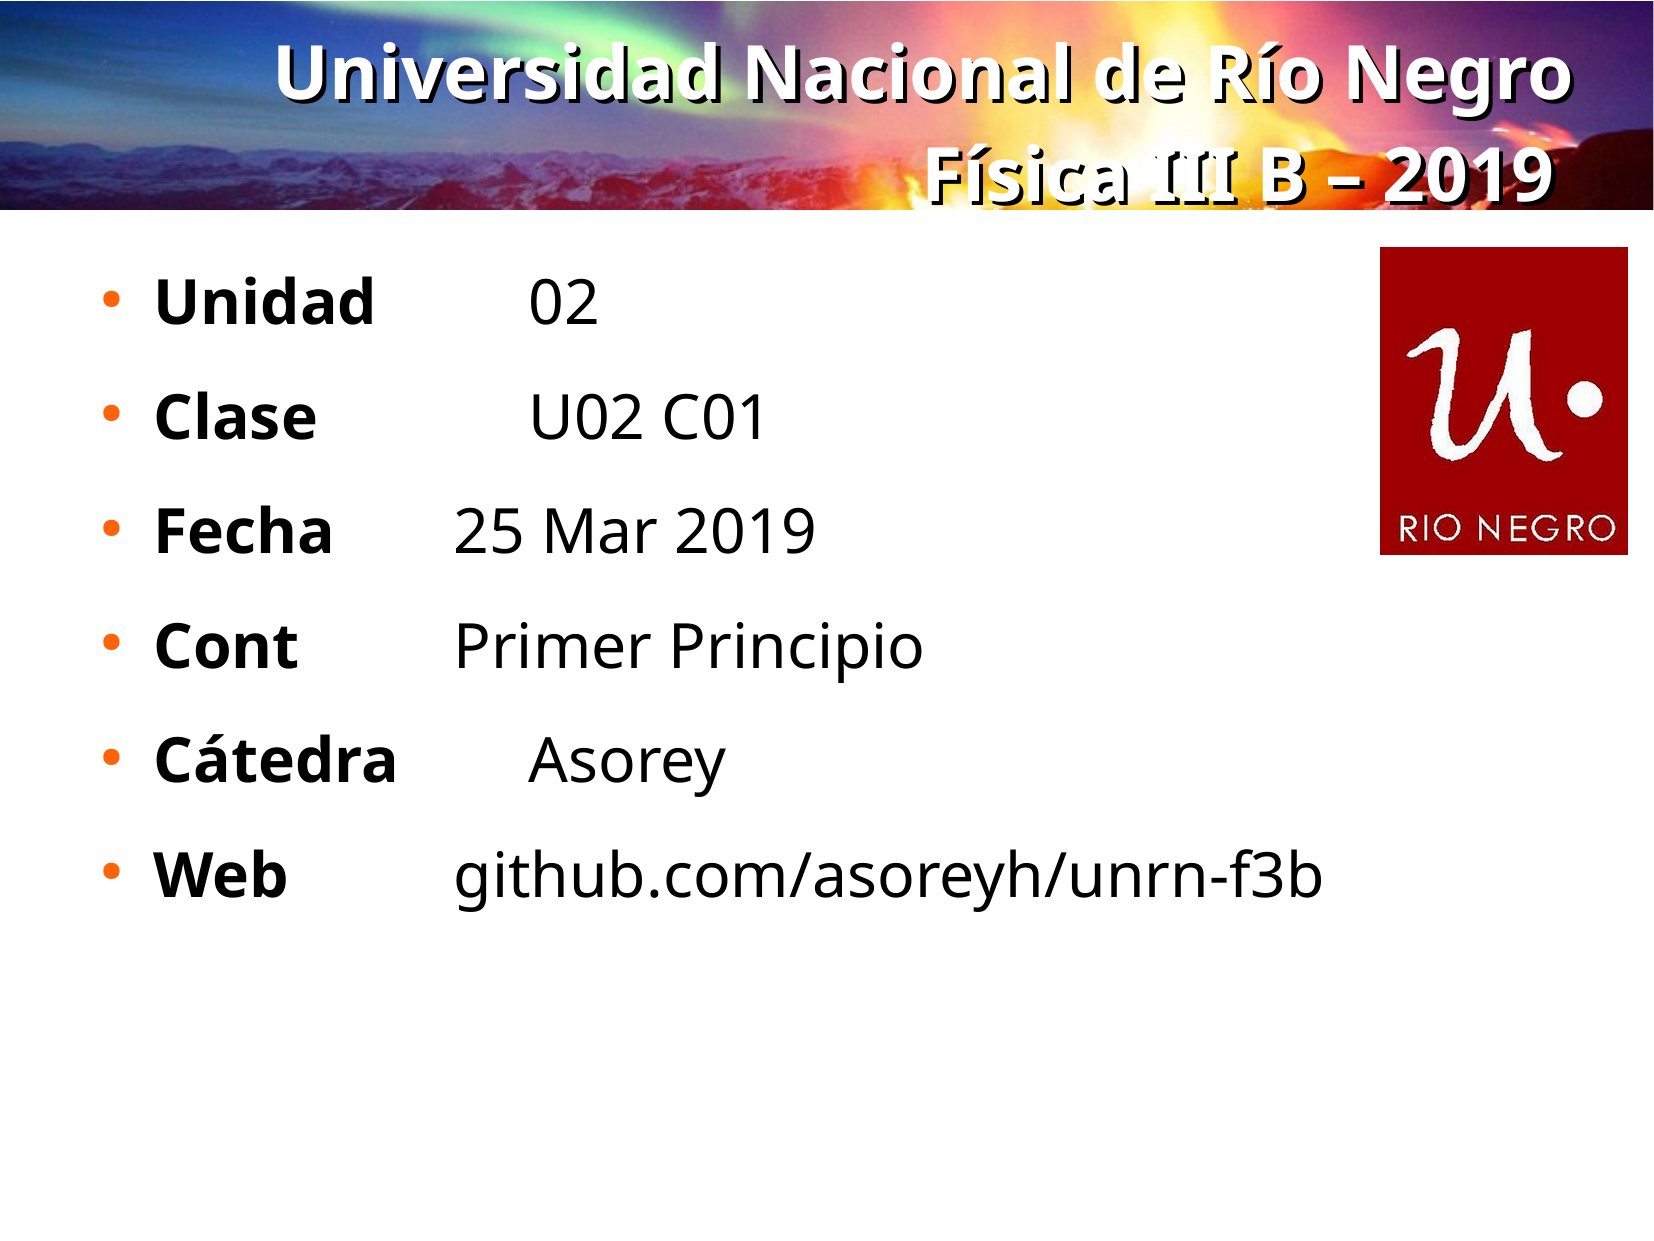

# Universidad Nacional de Río Negro Física III B – 2019
Unidad 		02
Clase			U02 C01
Fecha		25 Mar 2019
Cont			Primer Principio
Cátedra		Asorey
Web			github.com/asoreyh/unrn-f3b